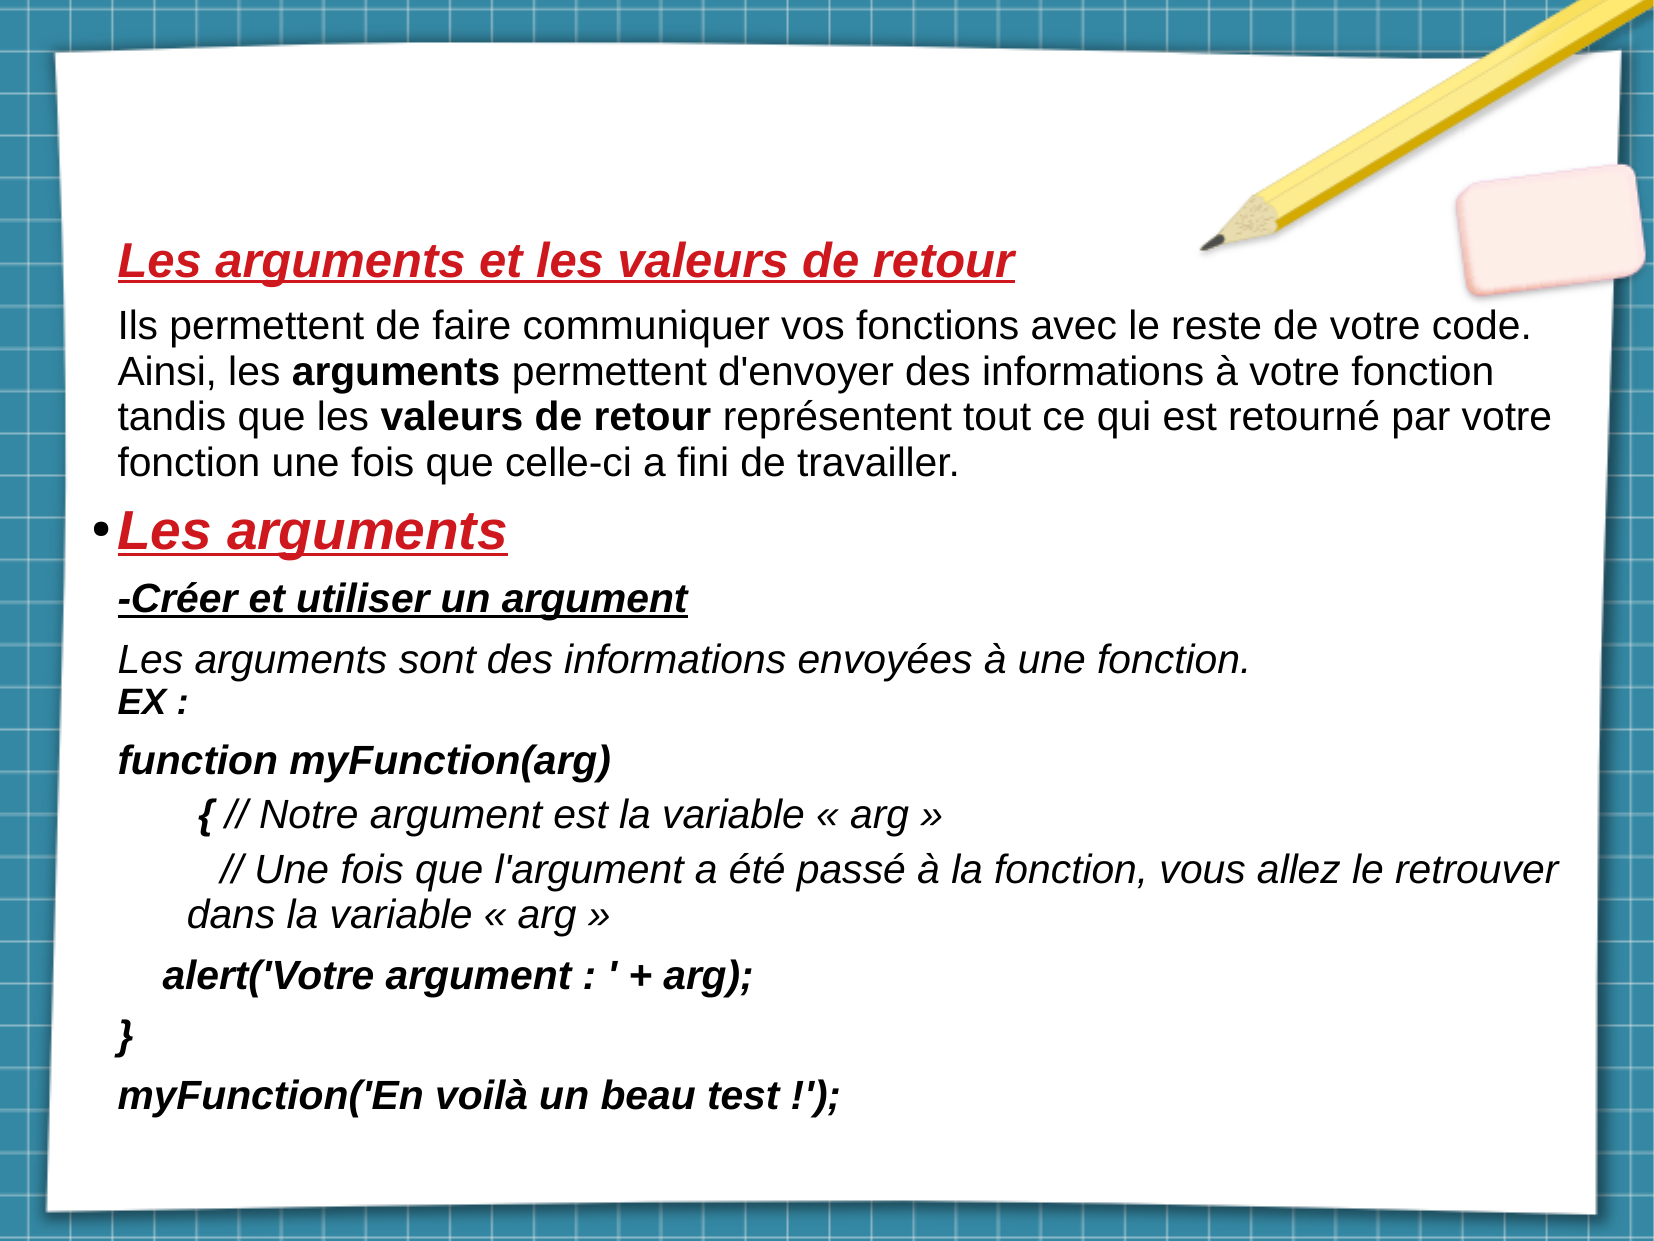

# Les arguments et les valeurs de retour
Ils permettent de faire communiquer vos fonctions avec le reste de votre code. Ainsi, les arguments permettent d'envoyer des informations à votre fonction tandis que les valeurs de retour représentent tout ce qui est retourné par votre fonction une fois que celle-ci a fini de travailler.
Les arguments
-Créer et utiliser un argument
Les arguments sont des informations envoyées à une fonction.
EX :
function myFunction(arg)
 { // Notre argument est la variable « arg »
 // Une fois que l'argument a été passé à la fonction, vous allez le retrouver dans la variable « arg »
 alert('Votre argument : ' + arg);
}
myFunction('En voilà un beau test !');